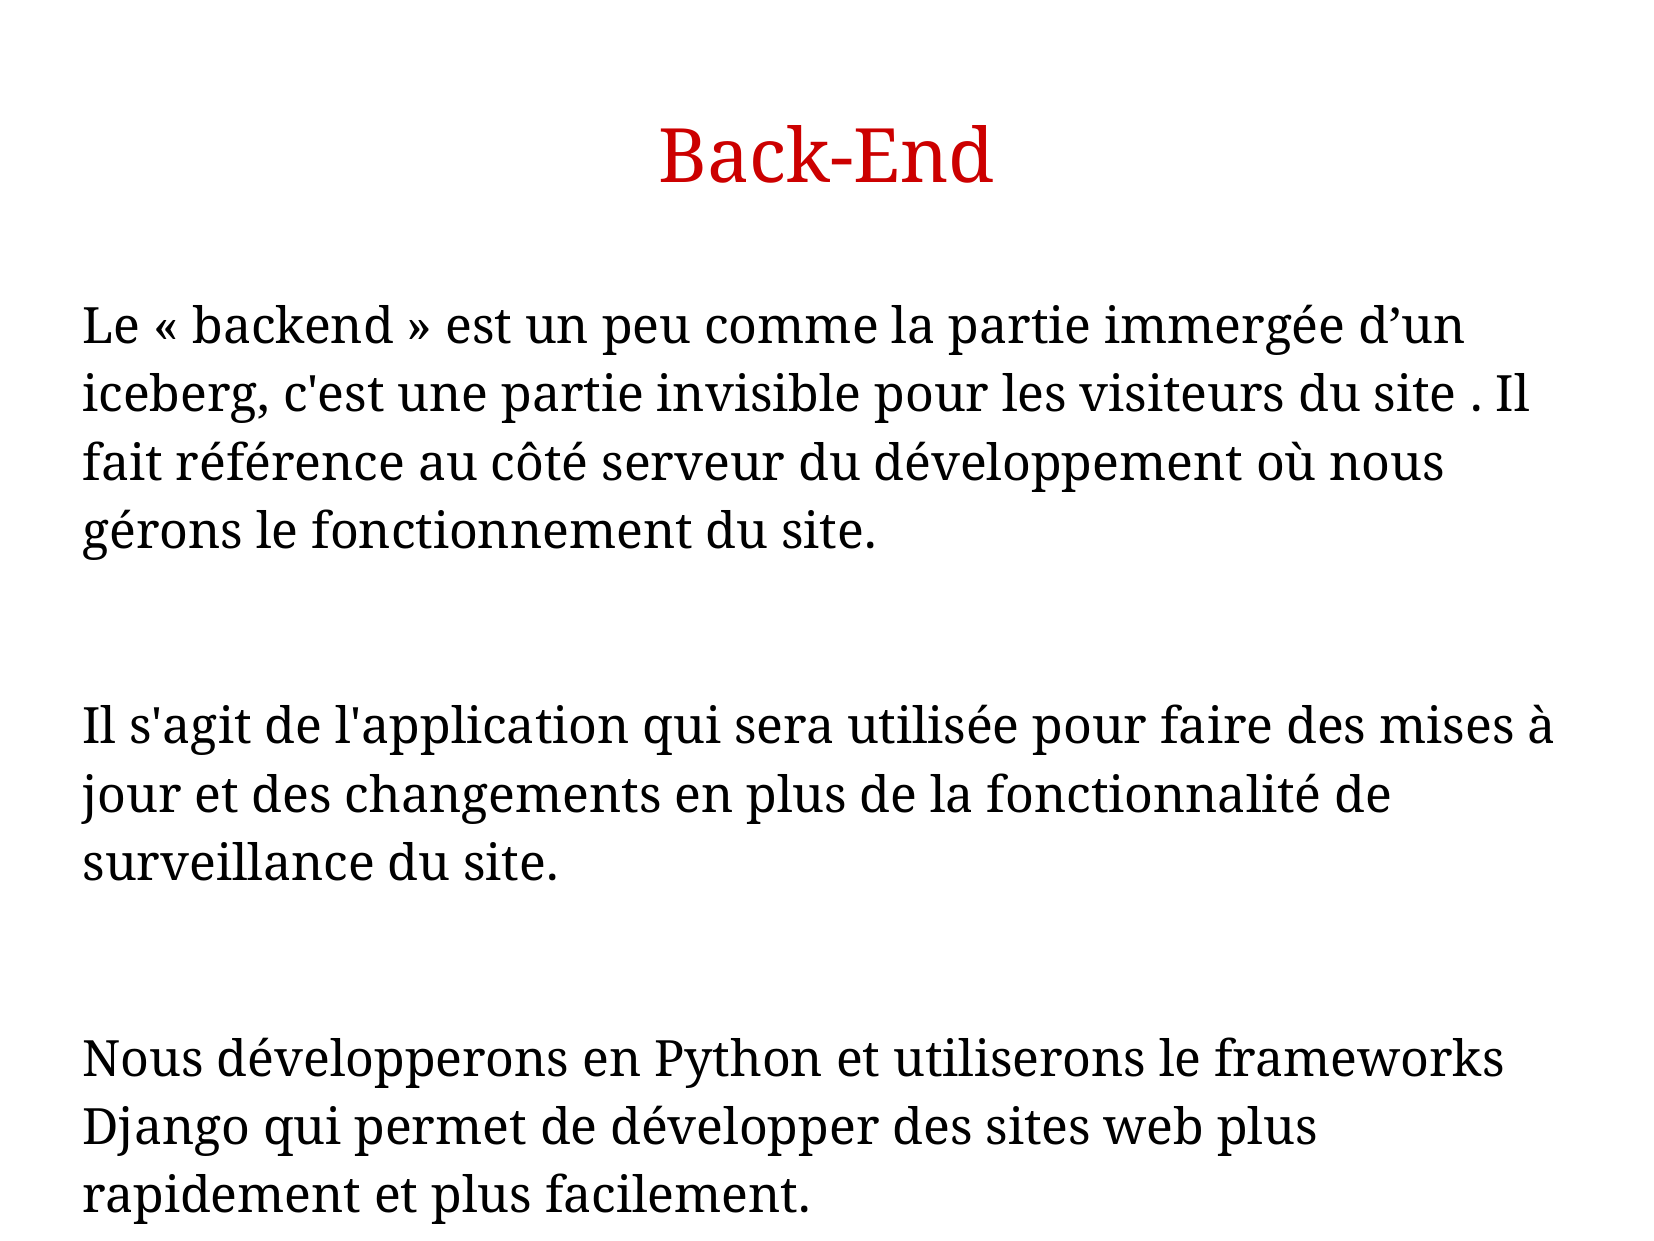

# Back-End
Le « backend » est un peu comme la partie immergée d’un iceberg, c'est une partie invisible pour les visiteurs du site . Il fait référence au côté serveur du développement où nous gérons le fonctionnement du site.
Il s'agit de l'application qui sera utilisée pour faire des mises à jour et des changements en plus de la fonctionnalité de surveillance du site.
Nous développerons en Python et utiliserons le frameworks Django qui permet de développer des sites web plus rapidement et plus facilement.